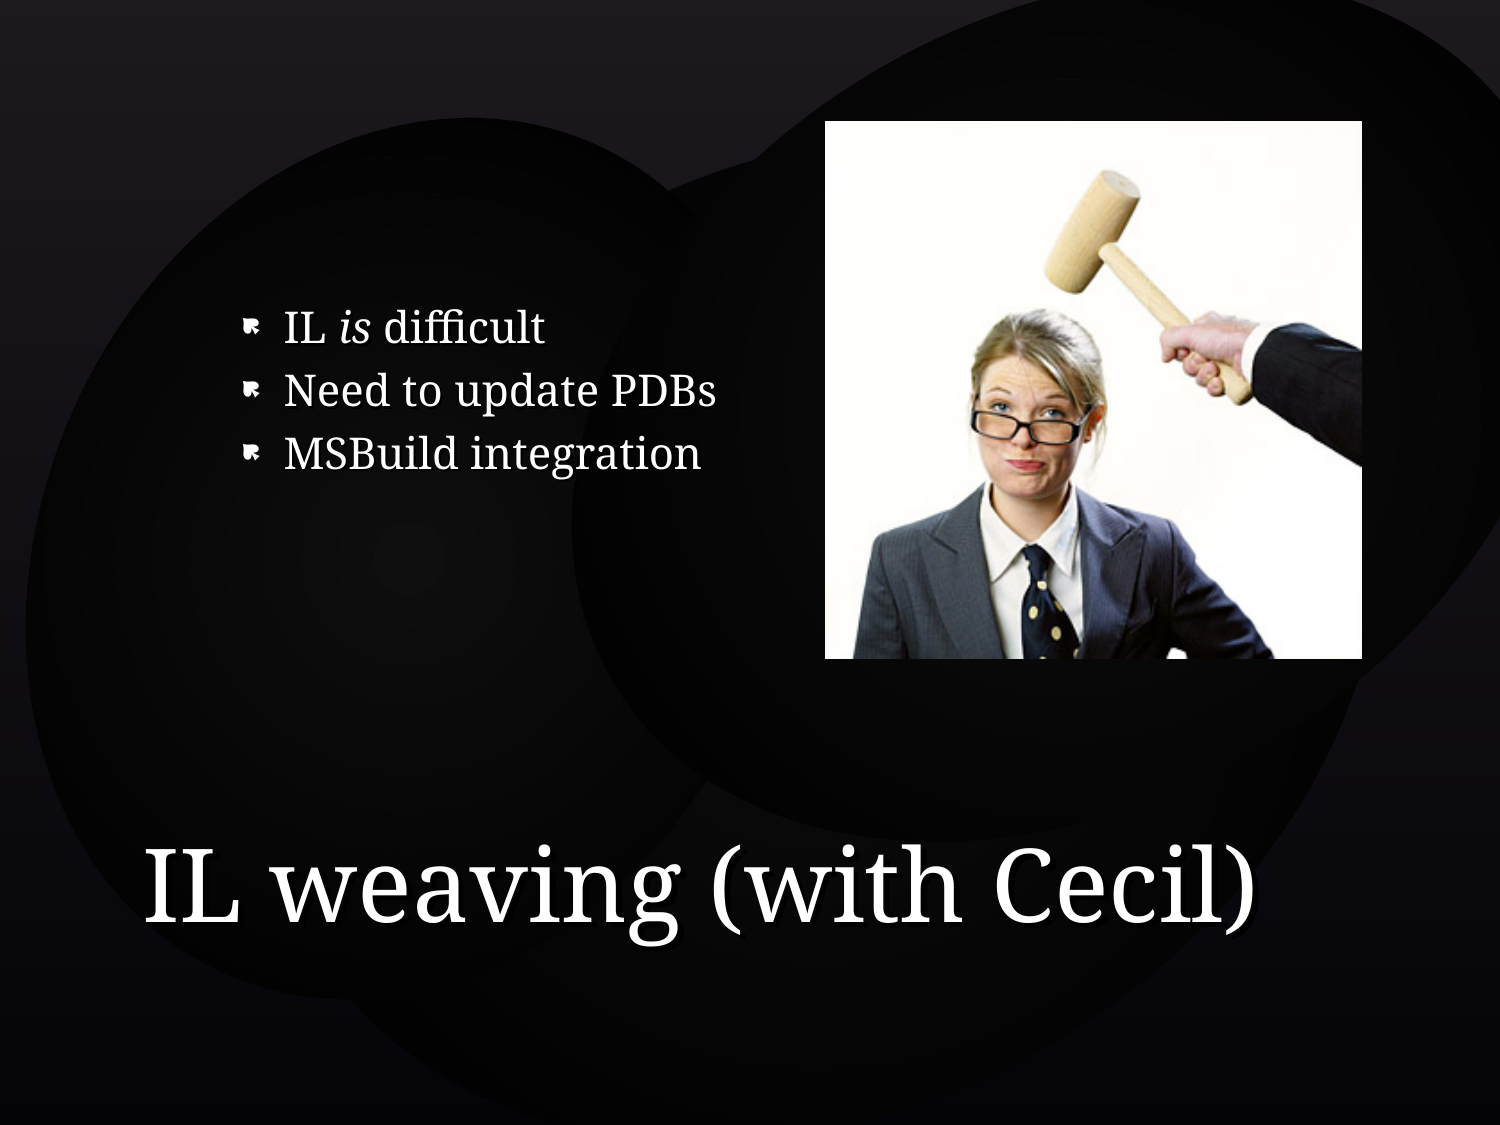

IL is difficult
Need to update PDBs
MSBuild integration
# IL weaving (with Cecil)